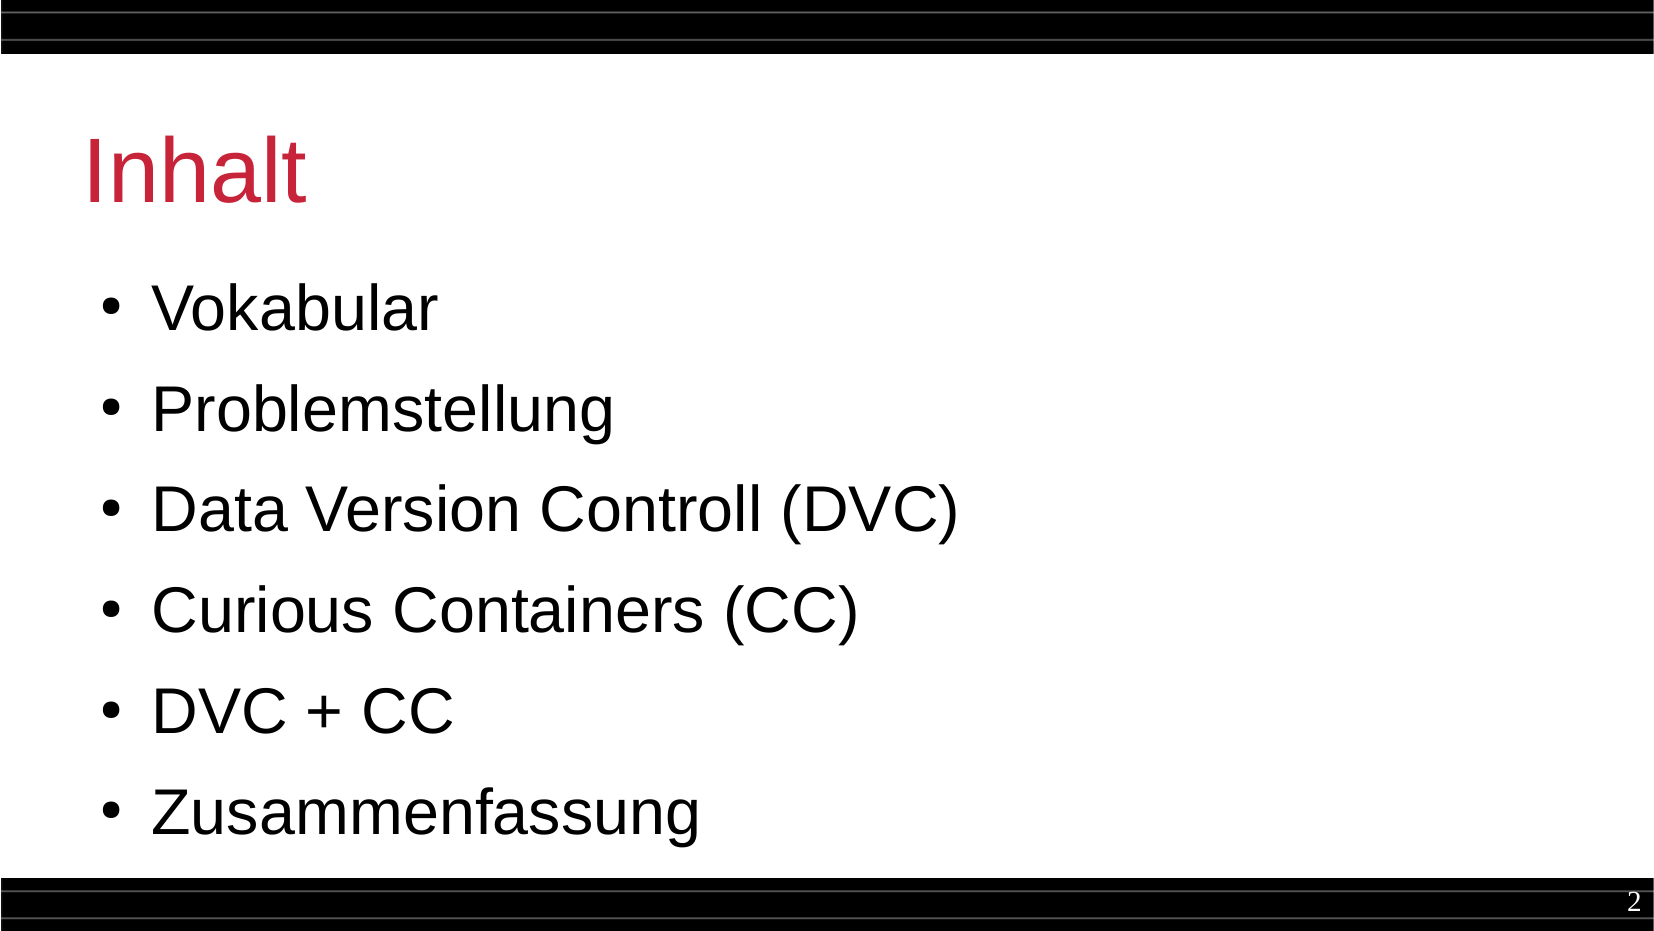

# Inhalt
Vokabular
Problemstellung
Data Version Controll (DVC)
Curious Containers (CC)
DVC + CC
Zusammenfassung